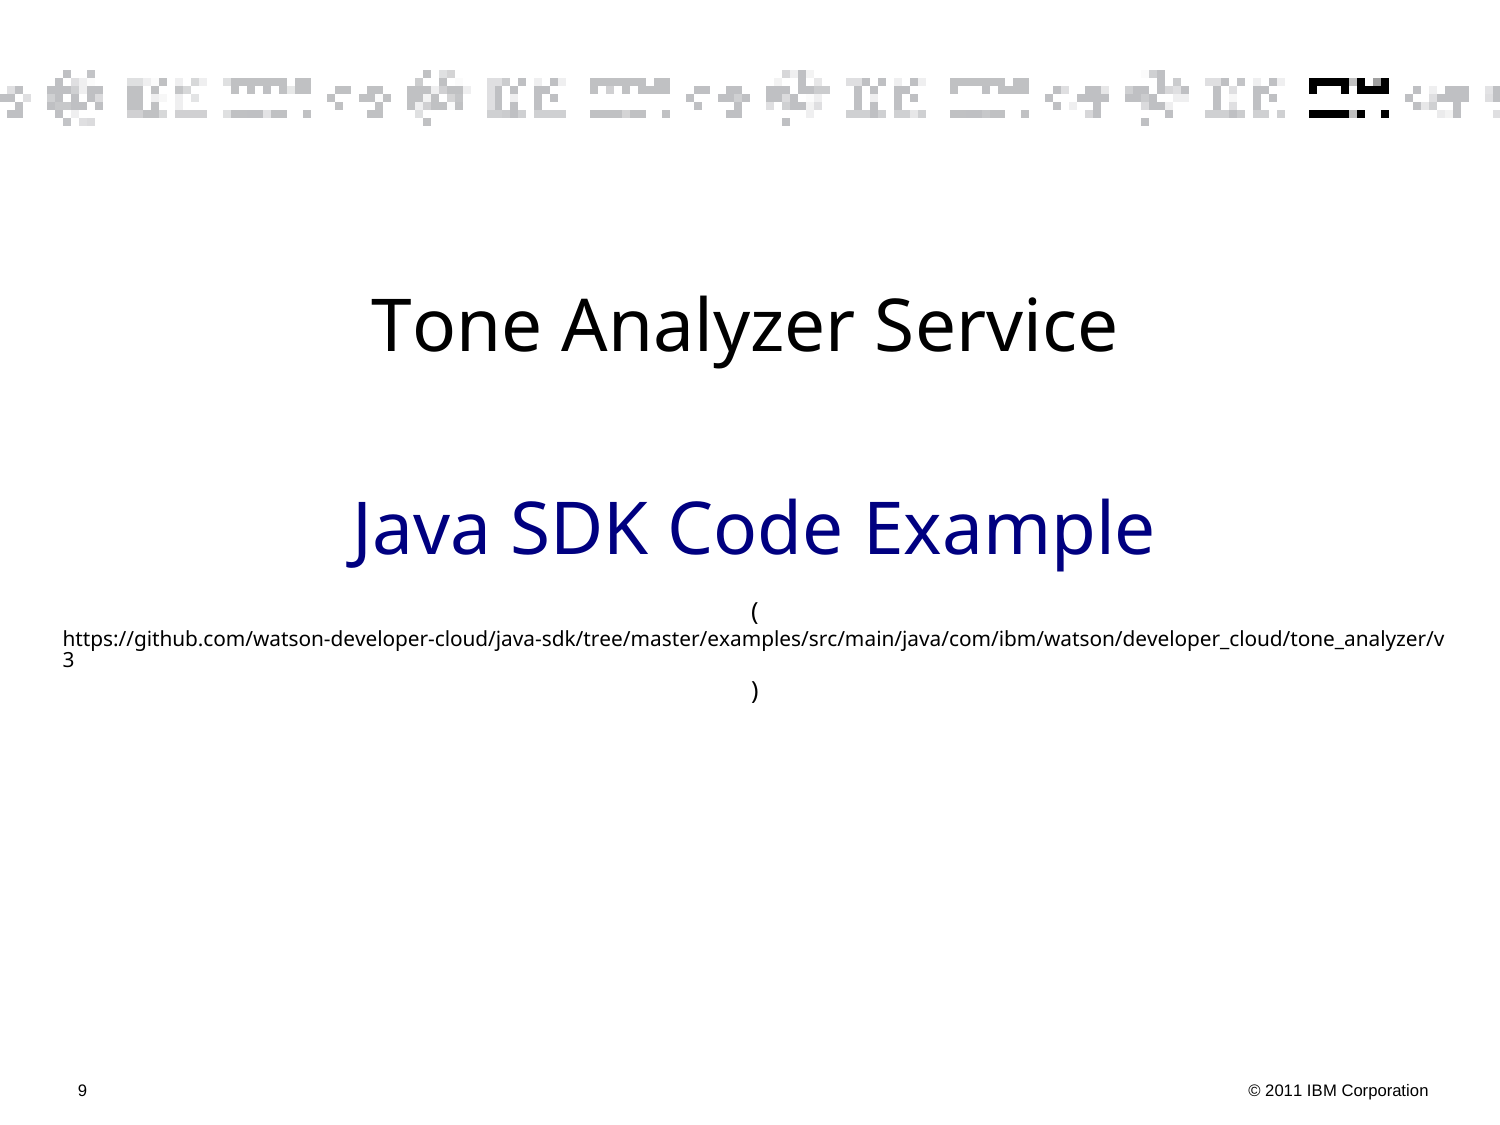

# Tone Analyzer Service
Java SDK Code Example
(https://github.com/watson-developer-cloud/java-sdk/tree/master/examples/src/main/java/com/ibm/watson/developer_cloud/tone_analyzer/v3)
9